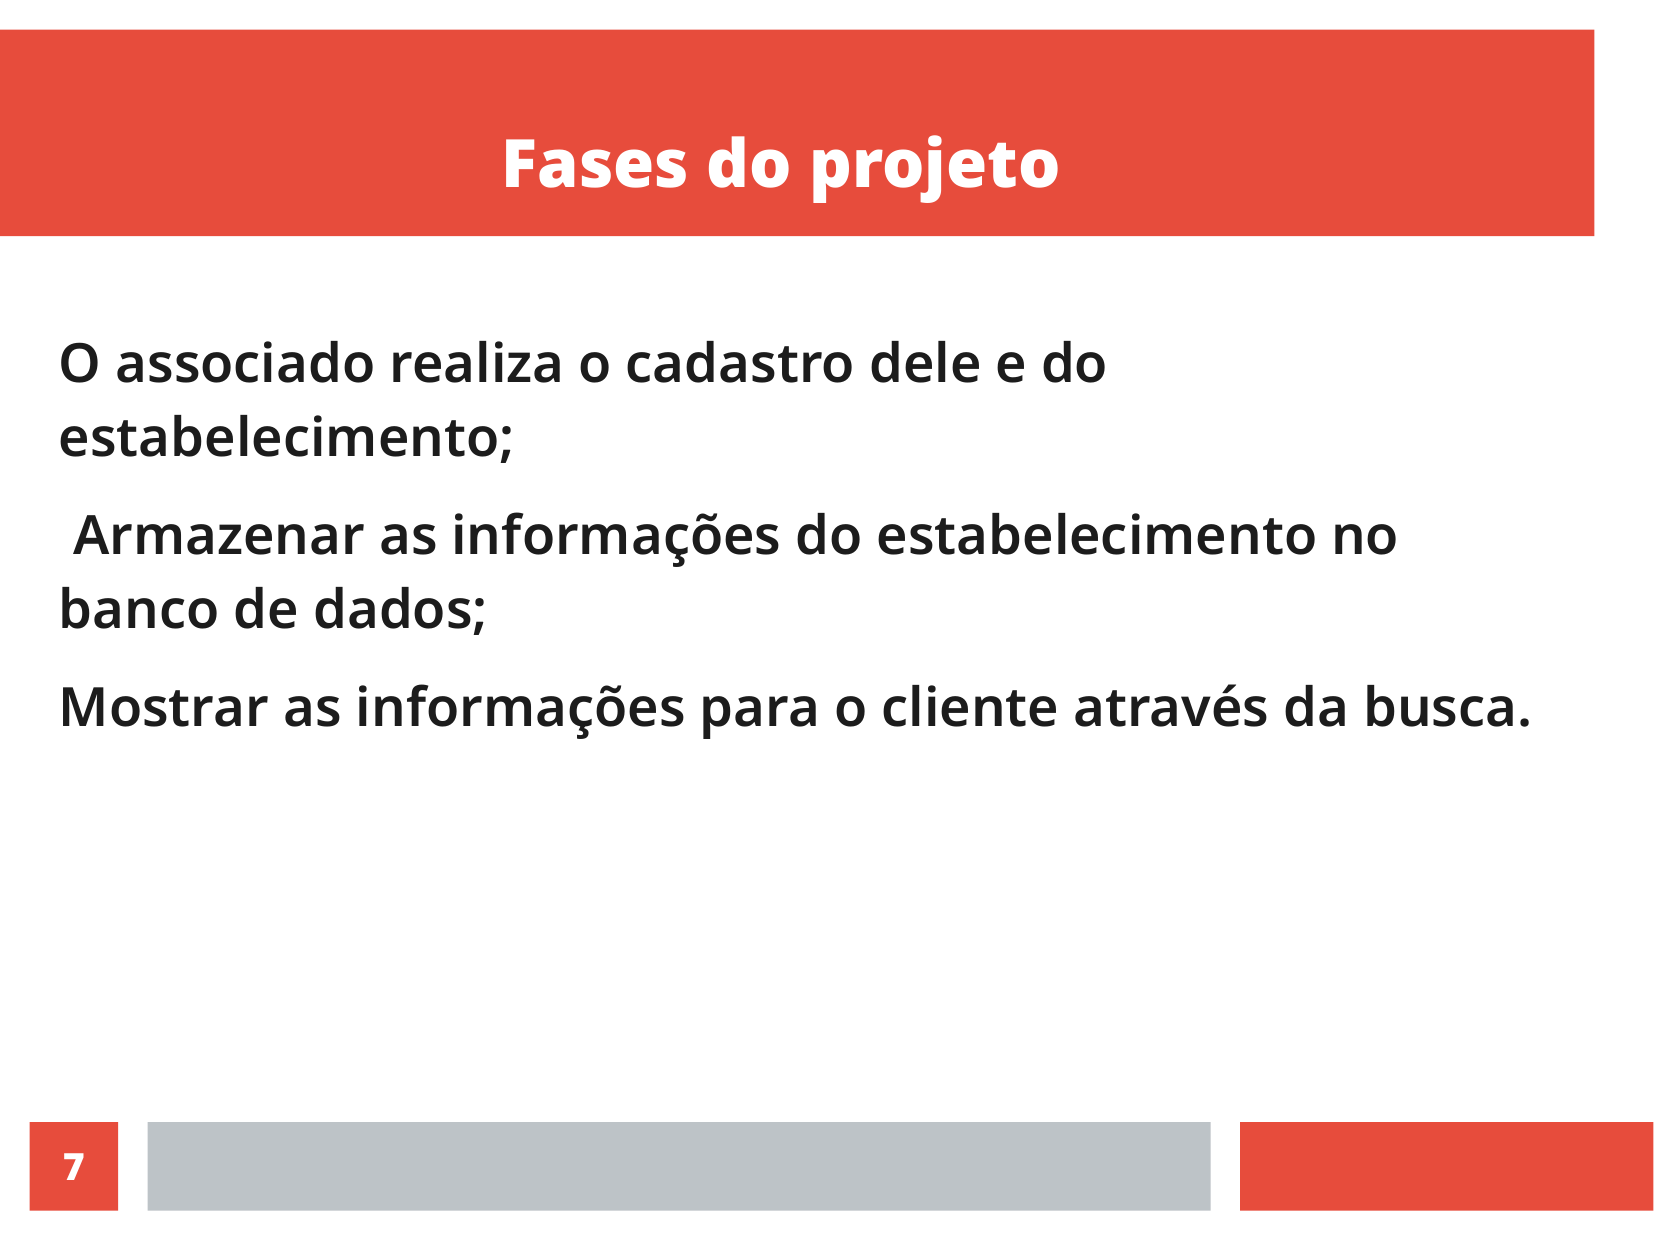

# Fases do projeto
O associado realiza o cadastro dele e do estabelecimento;
 Armazenar as informações do estabelecimento no banco de dados;
Mostrar as informações para o cliente através da busca.
7